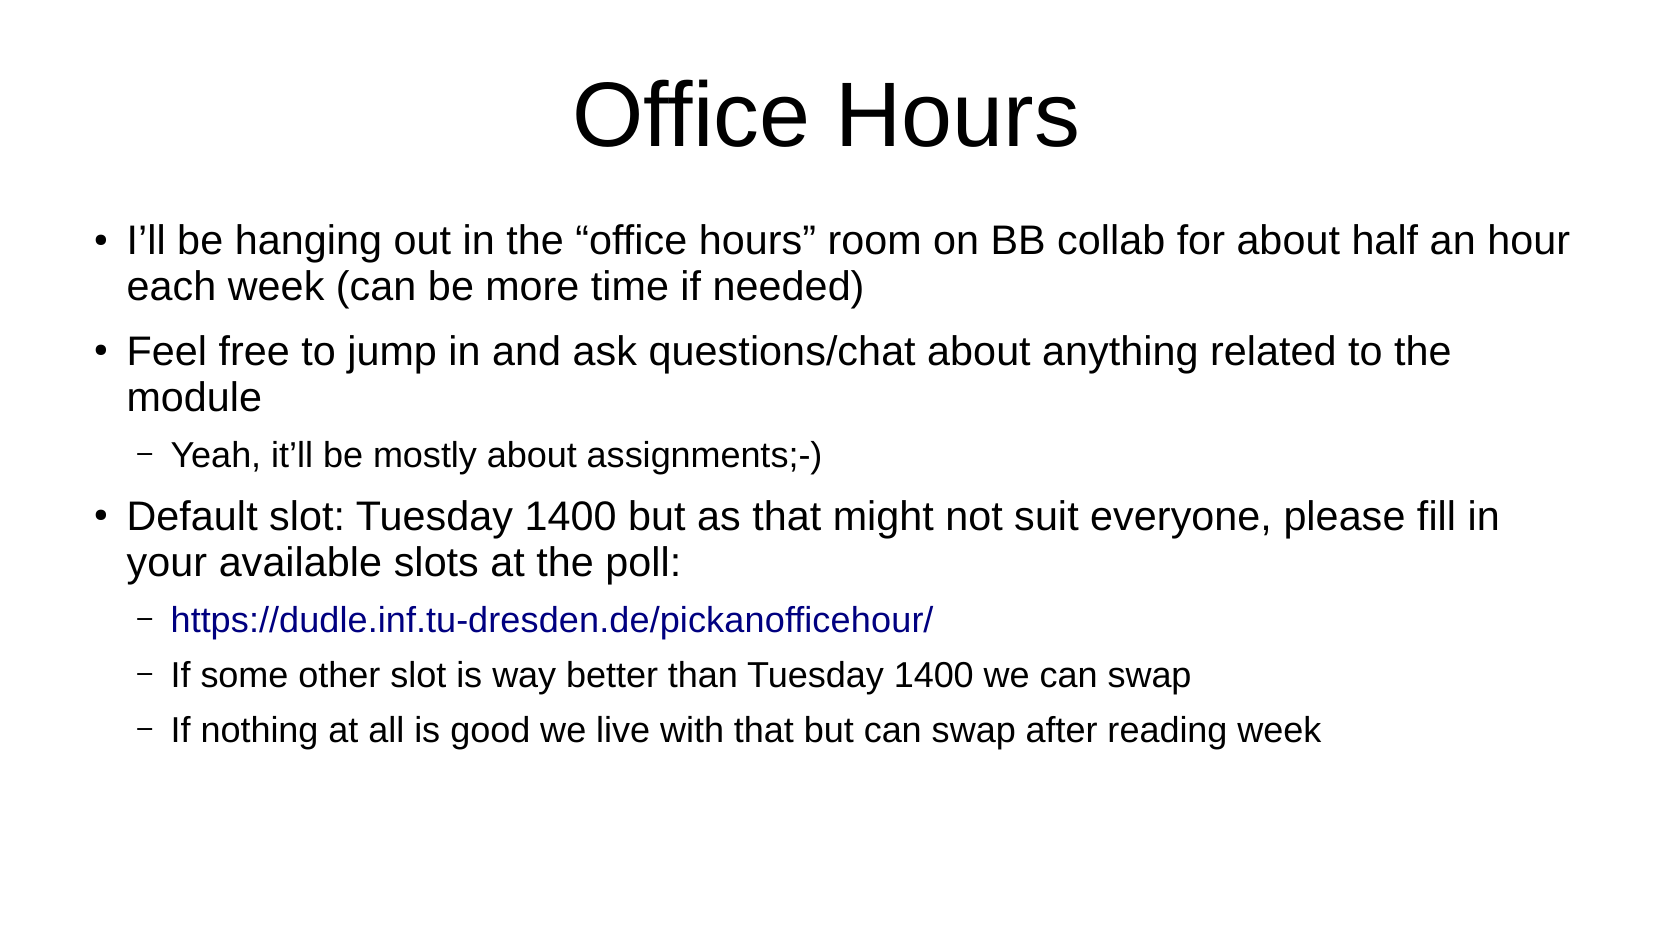

# Office Hours
I’ll be hanging out in the “office hours” room on BB collab for about half an hour each week (can be more time if needed)
Feel free to jump in and ask questions/chat about anything related to the module
Yeah, it’ll be mostly about assignments;-)
Default slot: Tuesday 1400 but as that might not suit everyone, please fill in your available slots at the poll:
https://dudle.inf.tu-dresden.de/pickanofficehour/
If some other slot is way better than Tuesday 1400 we can swap
If nothing at all is good we live with that but can swap after reading week